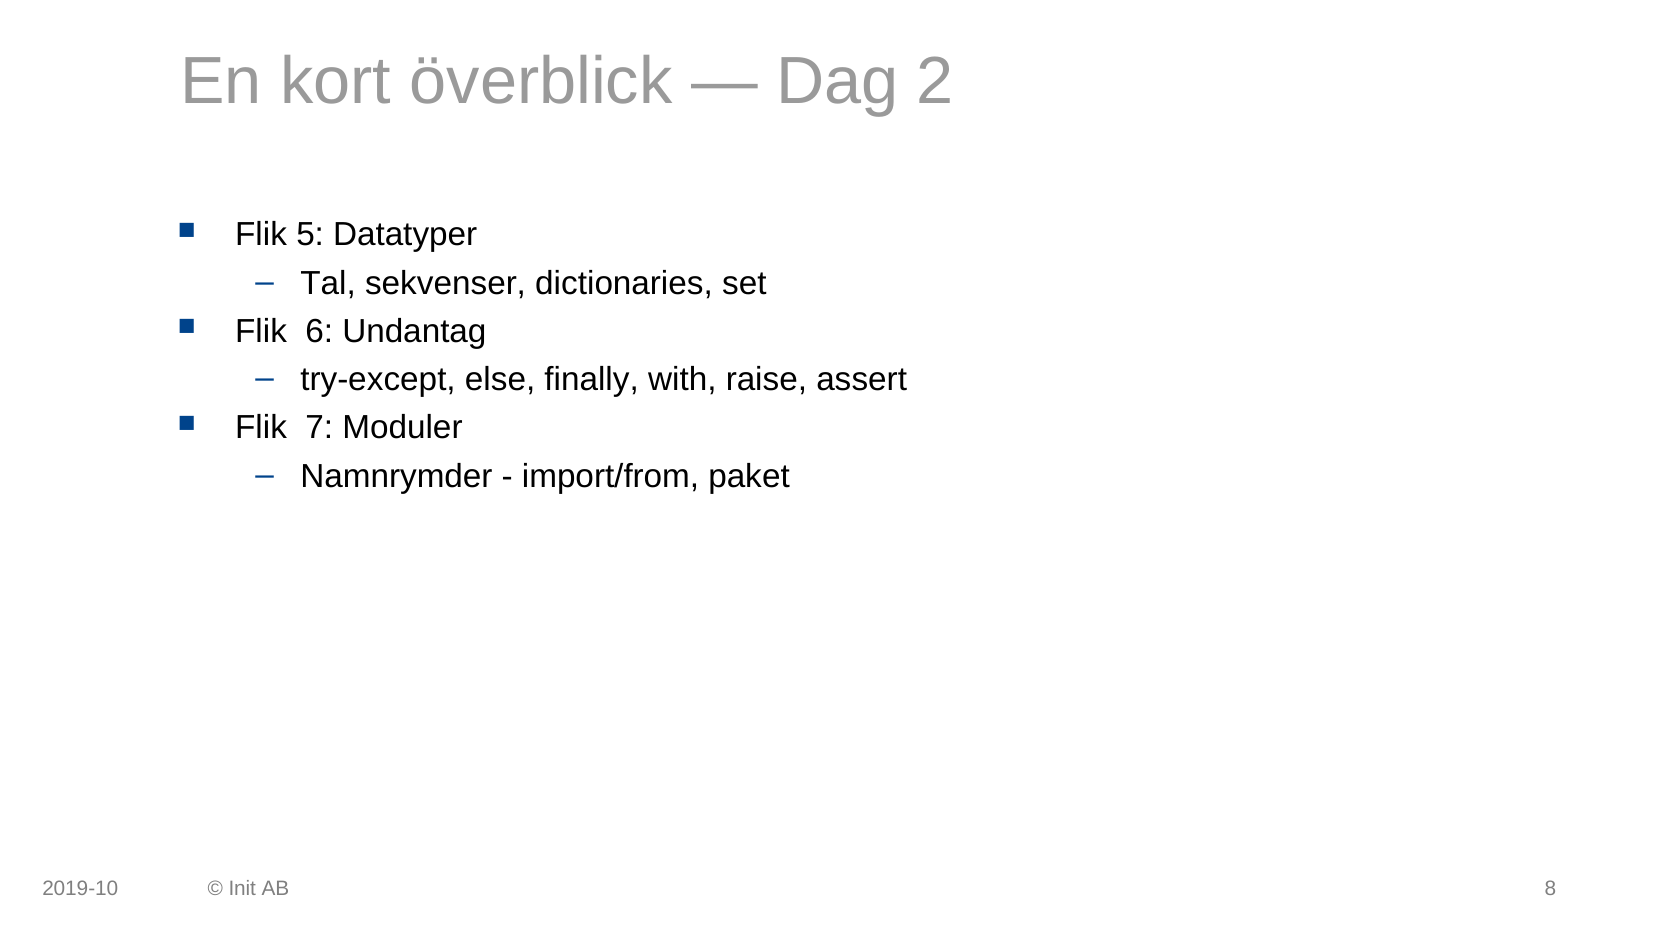

En kort överblick — Dag 2
Flik 5: Datatyper
Tal, sekvenser, dictionaries, set
Flik 6: Undantag
try-except, else, finally, with, raise, assert
Flik 7: Moduler
Namnrymder - import/from, paket
2019-10
© Init AB